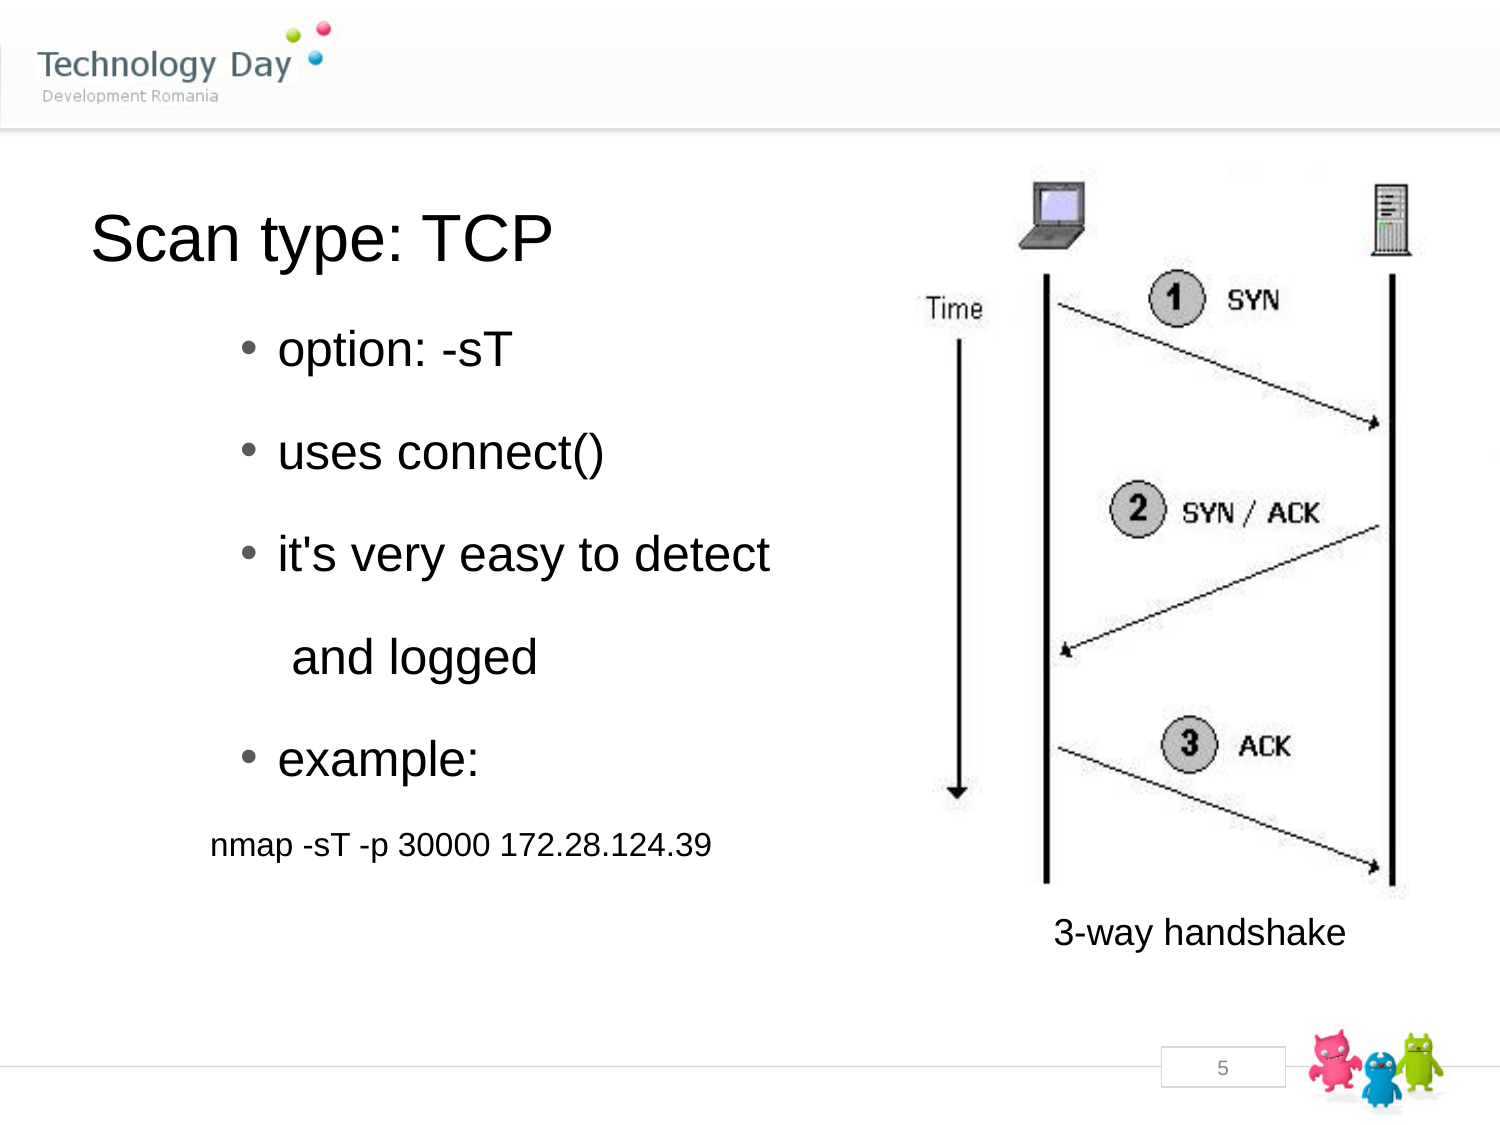

Scan type: TCP
option: -sT
uses connect()
it's very easy to detect
 and logged
example:
 nmap -sT -p 30000 172.28.124.39
#
3-way handshake